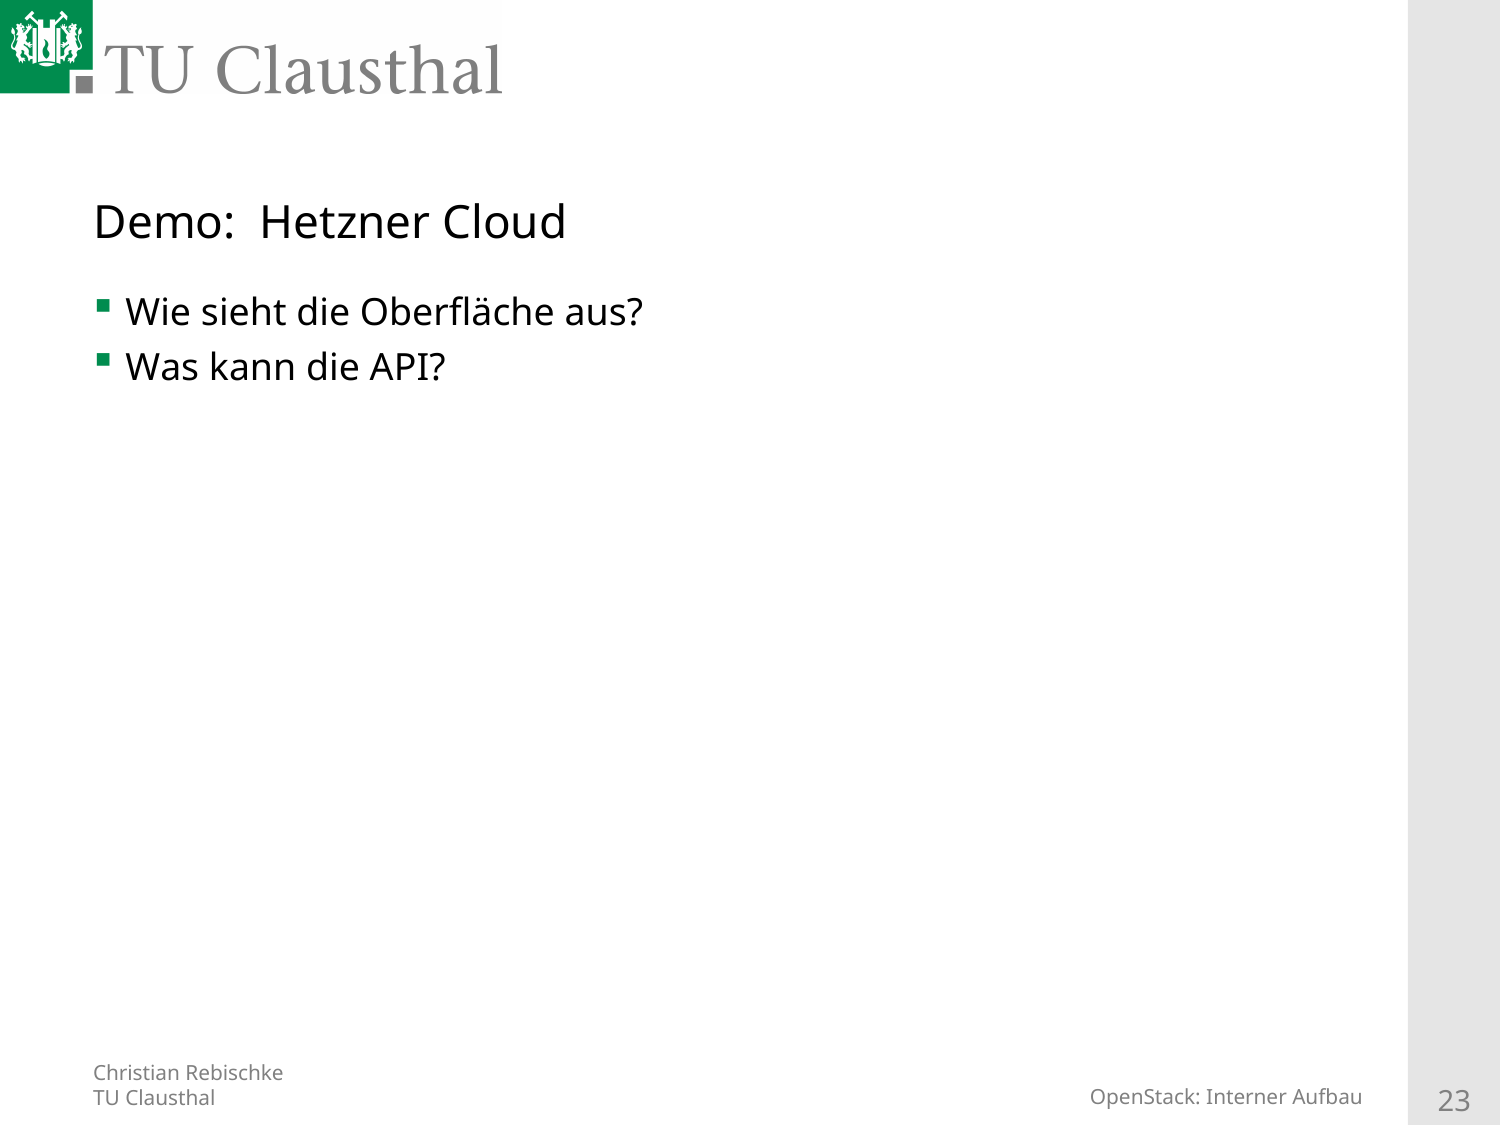

# Demo: Hetzner Cloud
Wie sieht die Oberfläche aus?
Was kann die API?